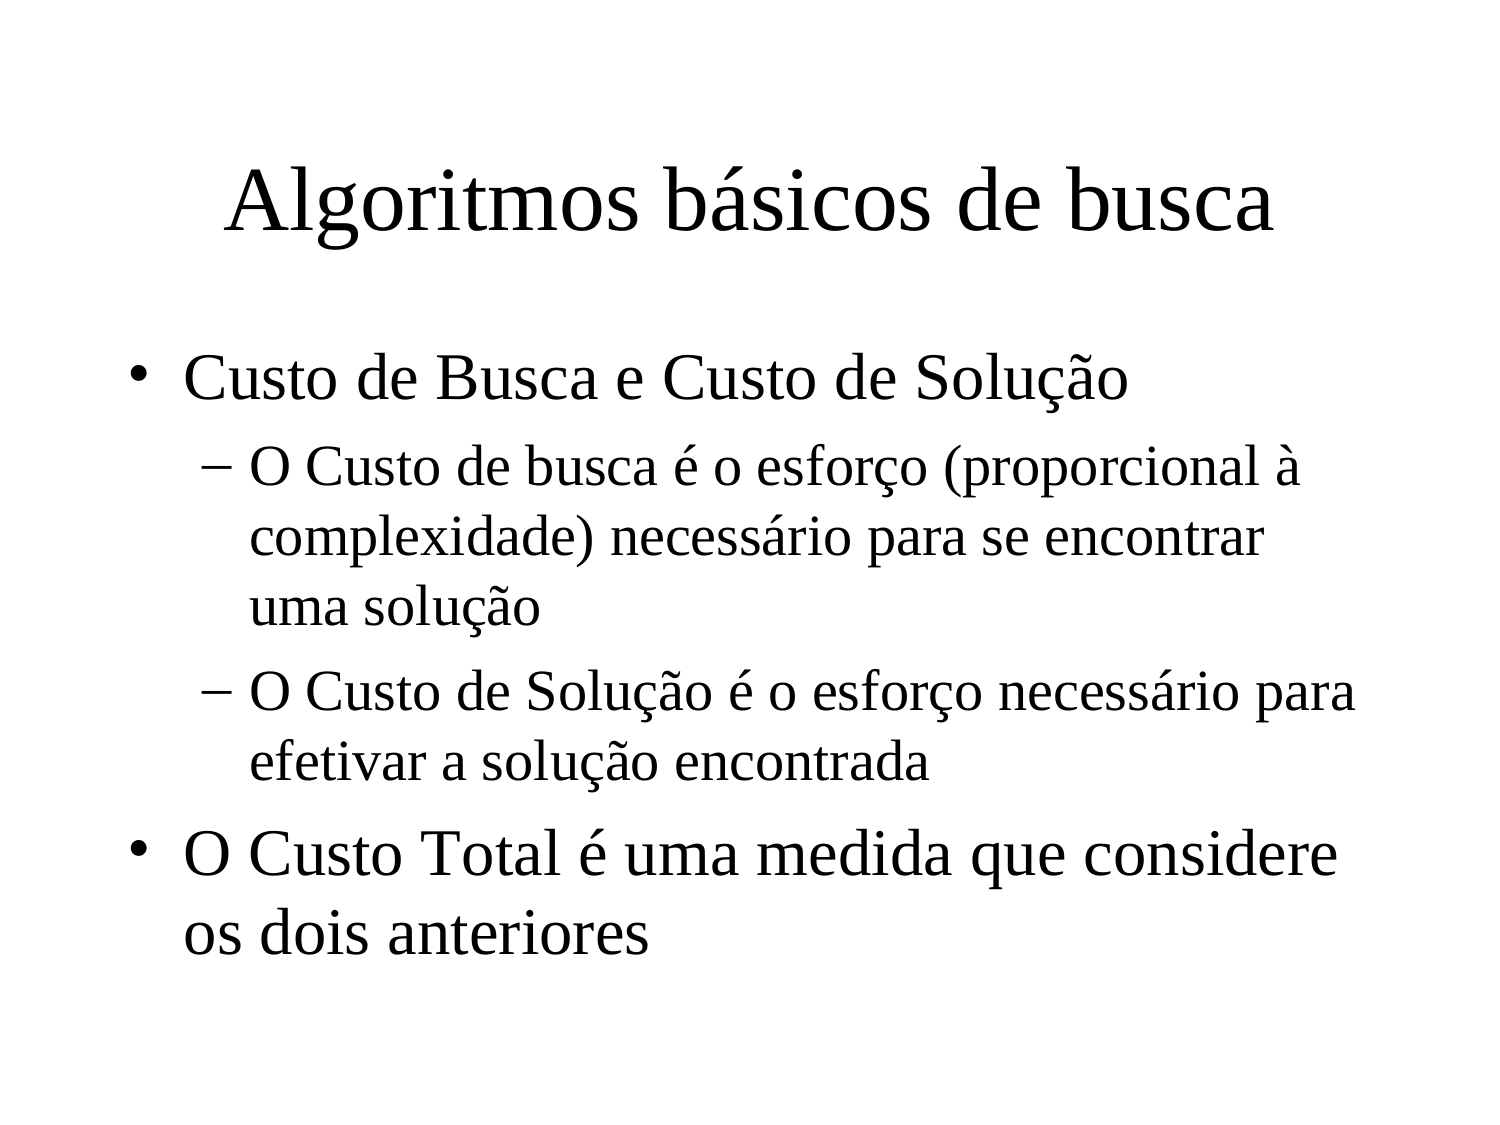

# Algoritmos básicos de busca
Custo de Busca e Custo de Solução
O Custo de busca é o esforço (proporcional à complexidade) necessário para se encontrar uma solução
O Custo de Solução é o esforço necessário para efetivar a solução encontrada
O Custo Total é uma medida que considere os dois anteriores